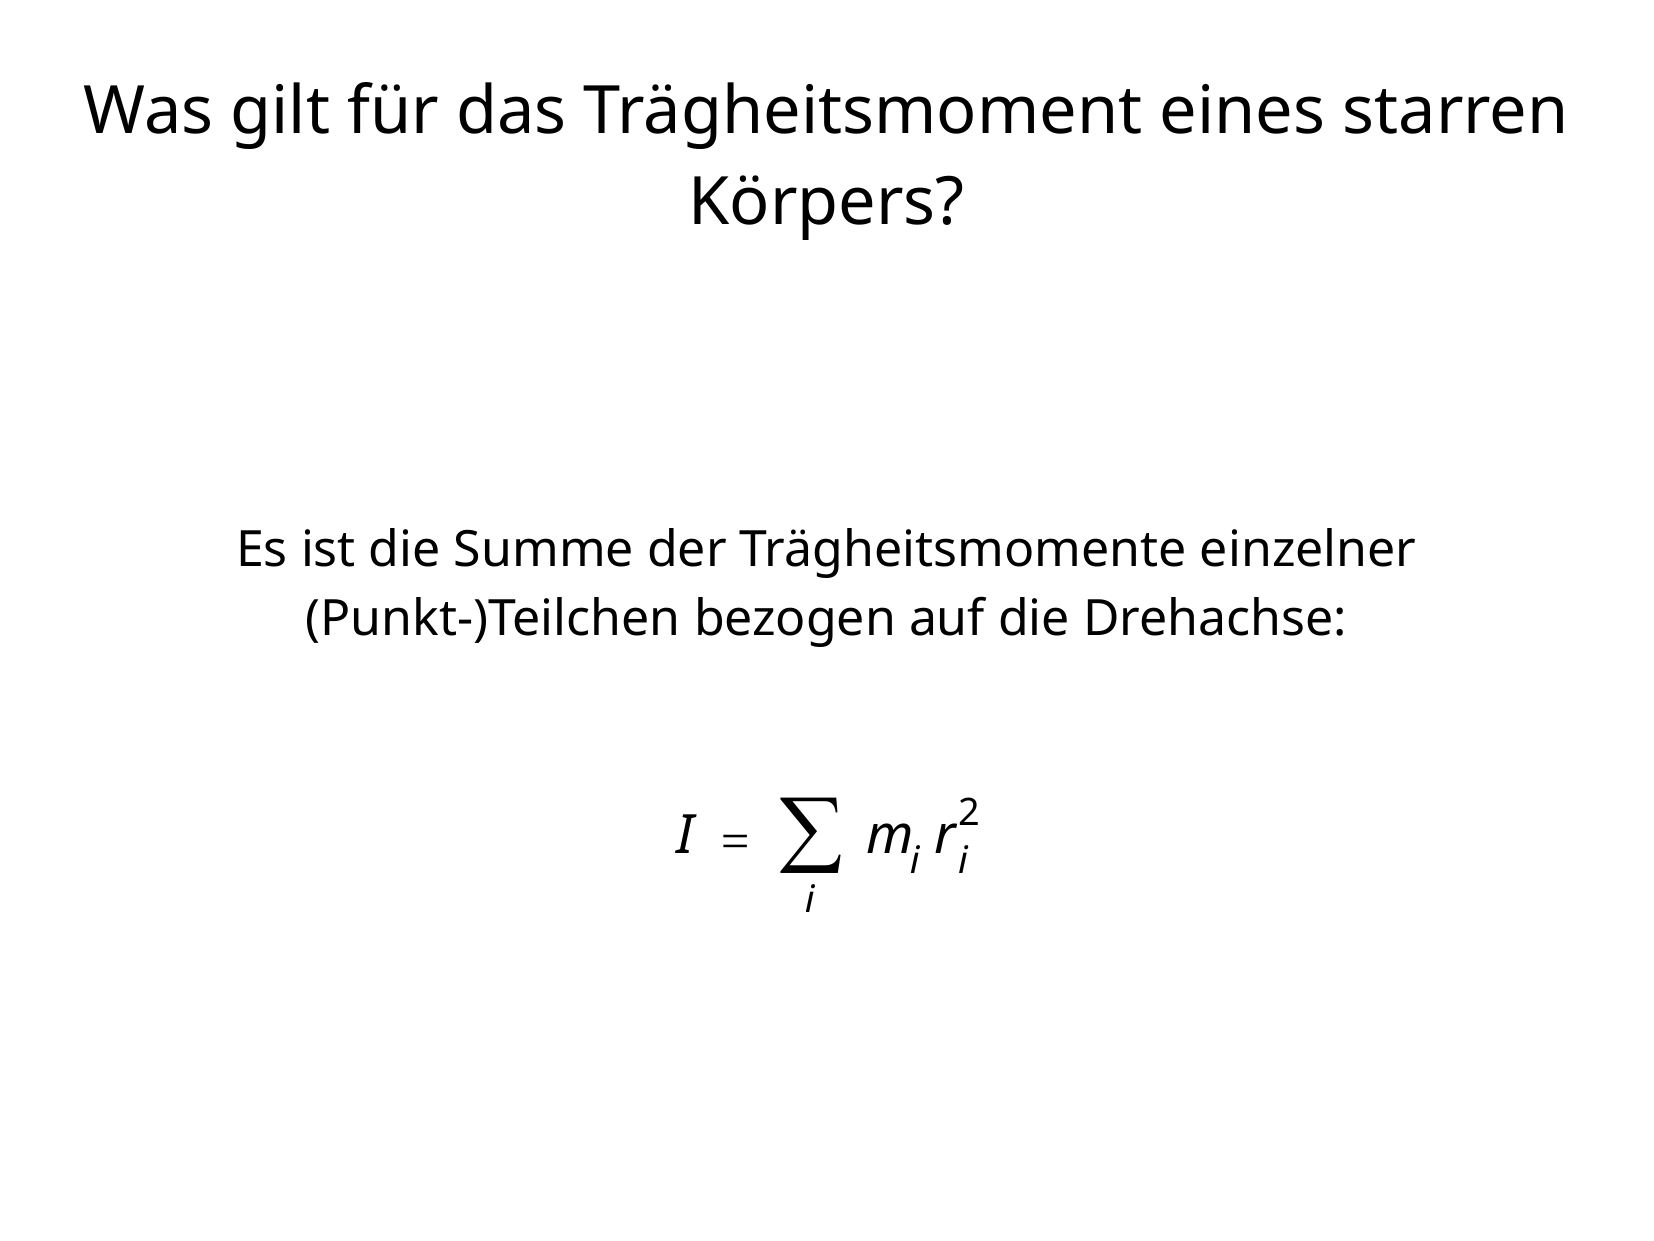

# Was gilt für das Trägheitsmoment eines starren Körpers?
Es ist die Summe der Trägheitsmomente einzelner (Punkt-)Teilchen bezogen auf die Drehachse: